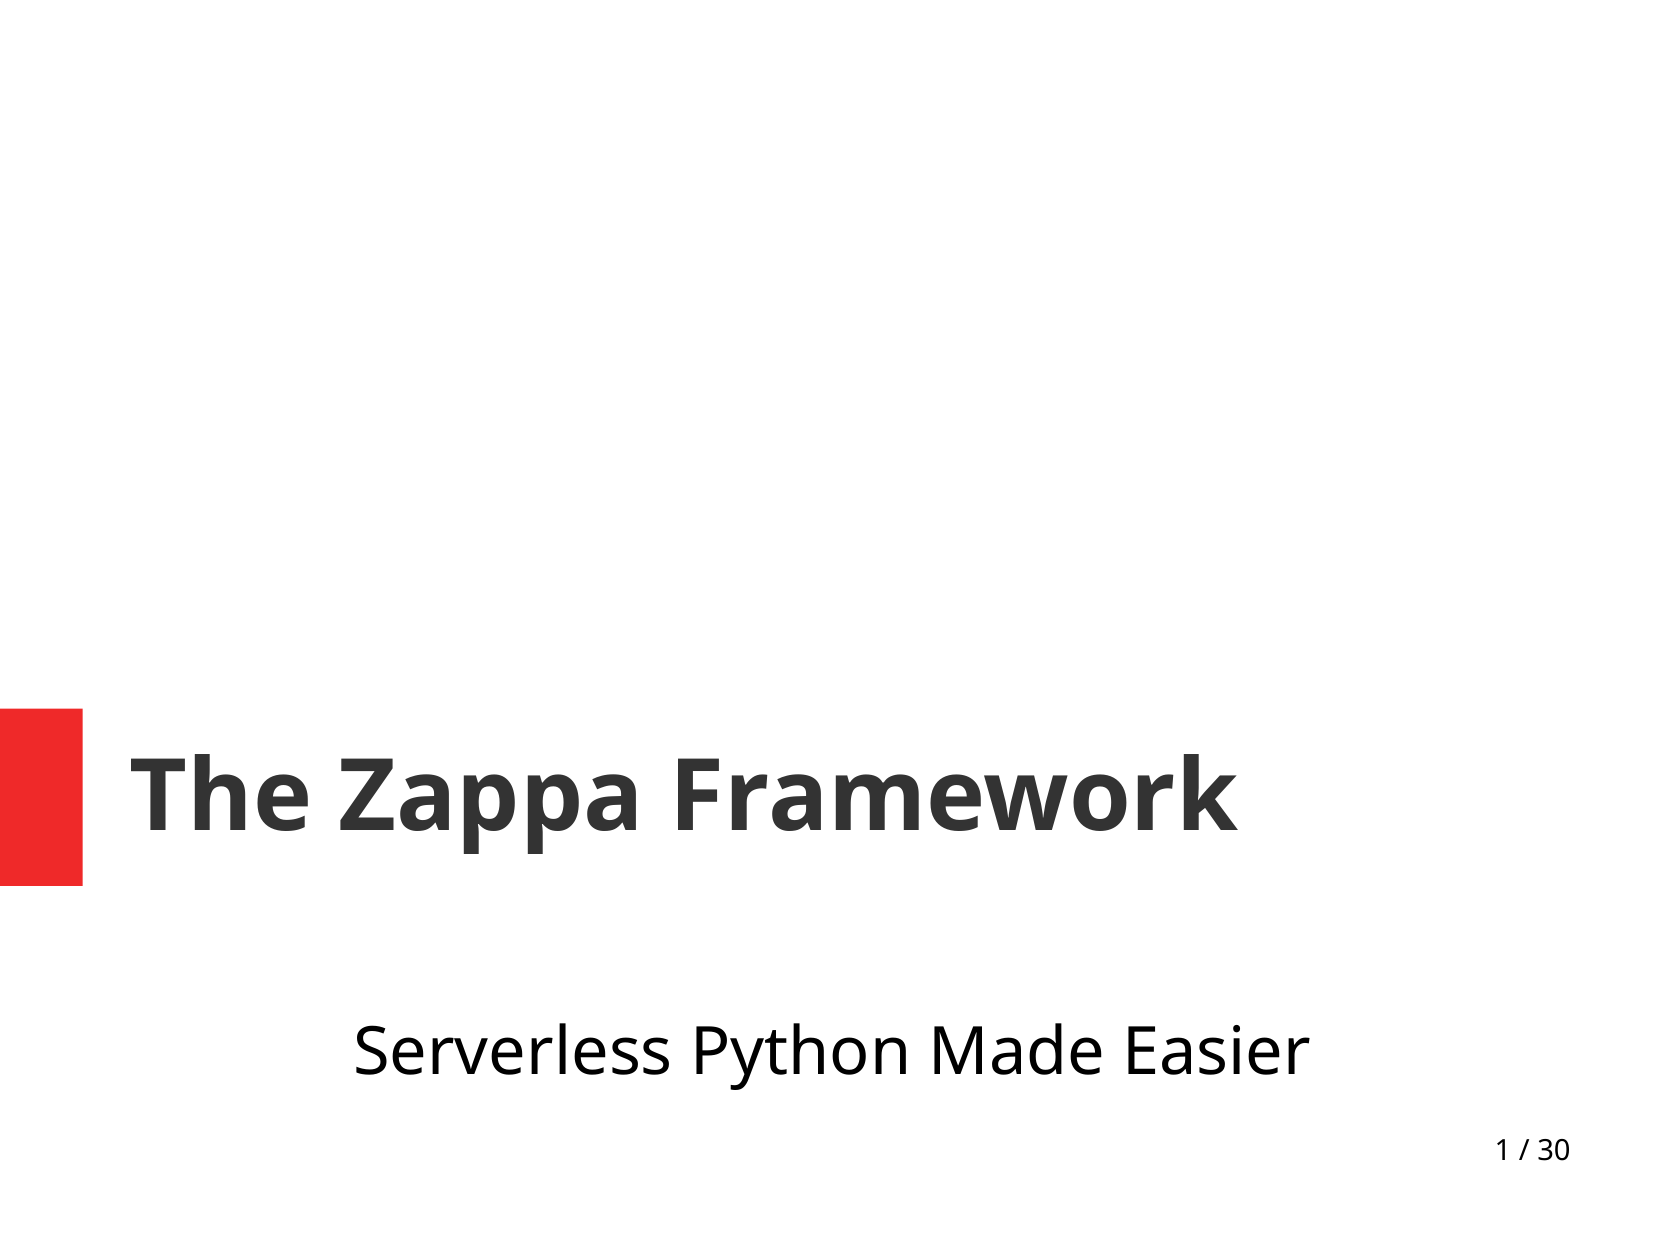

# The Zappa Framework
Serverless Python Made Easier
1